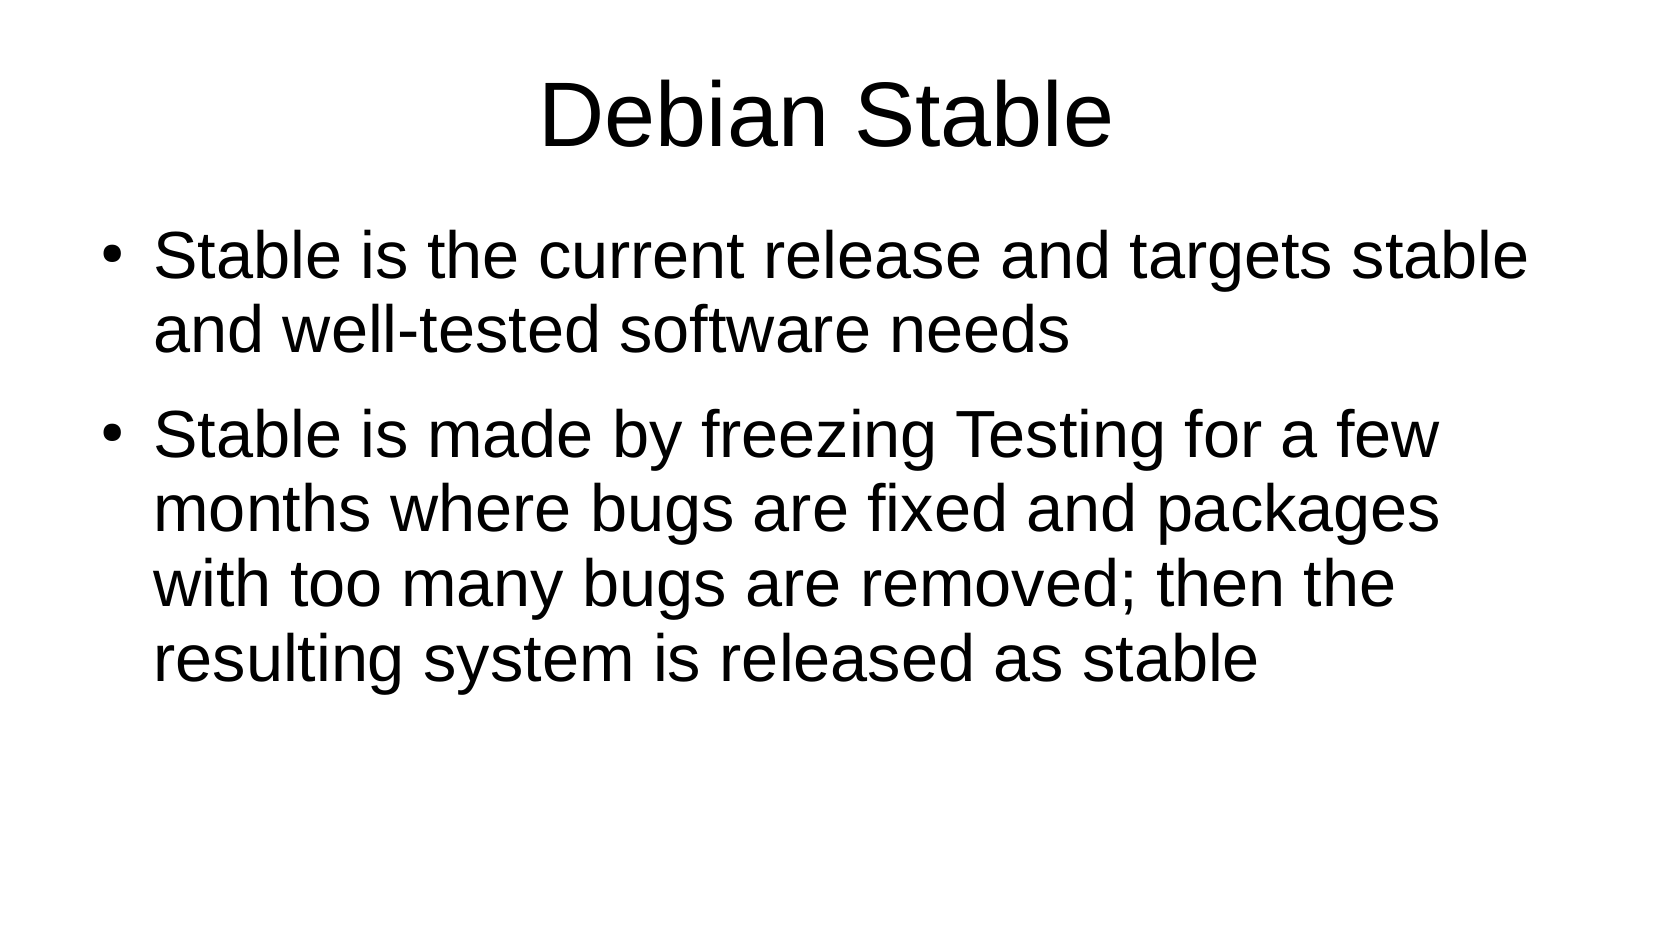

# Debian Stable
Stable is the current release and targets stable and well-tested software needs
Stable is made by freezing Testing for a few months where bugs are fixed and packages with too many bugs are removed; then the resulting system is released as stable